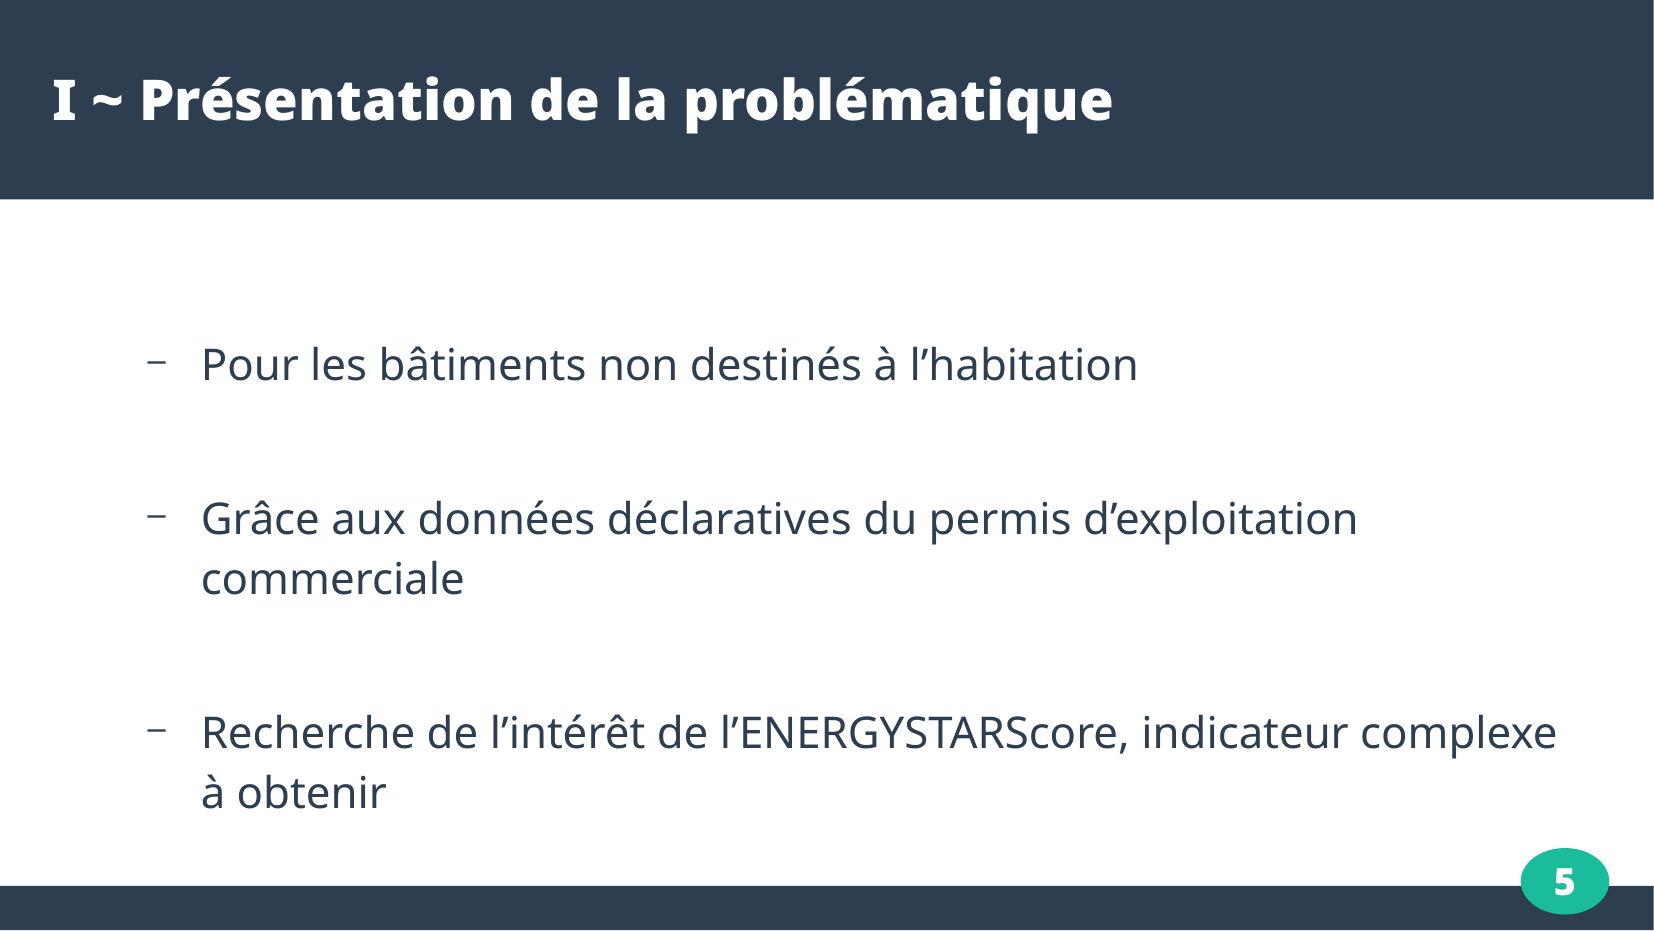

# I ~ Présentation de la problématique
Pour les bâtiments non destinés à l’habitation
Grâce aux données déclaratives du permis d’exploitation commerciale
Recherche de l’intérêt de l’ENERGYSTARScore, indicateur complexe à obtenir
5